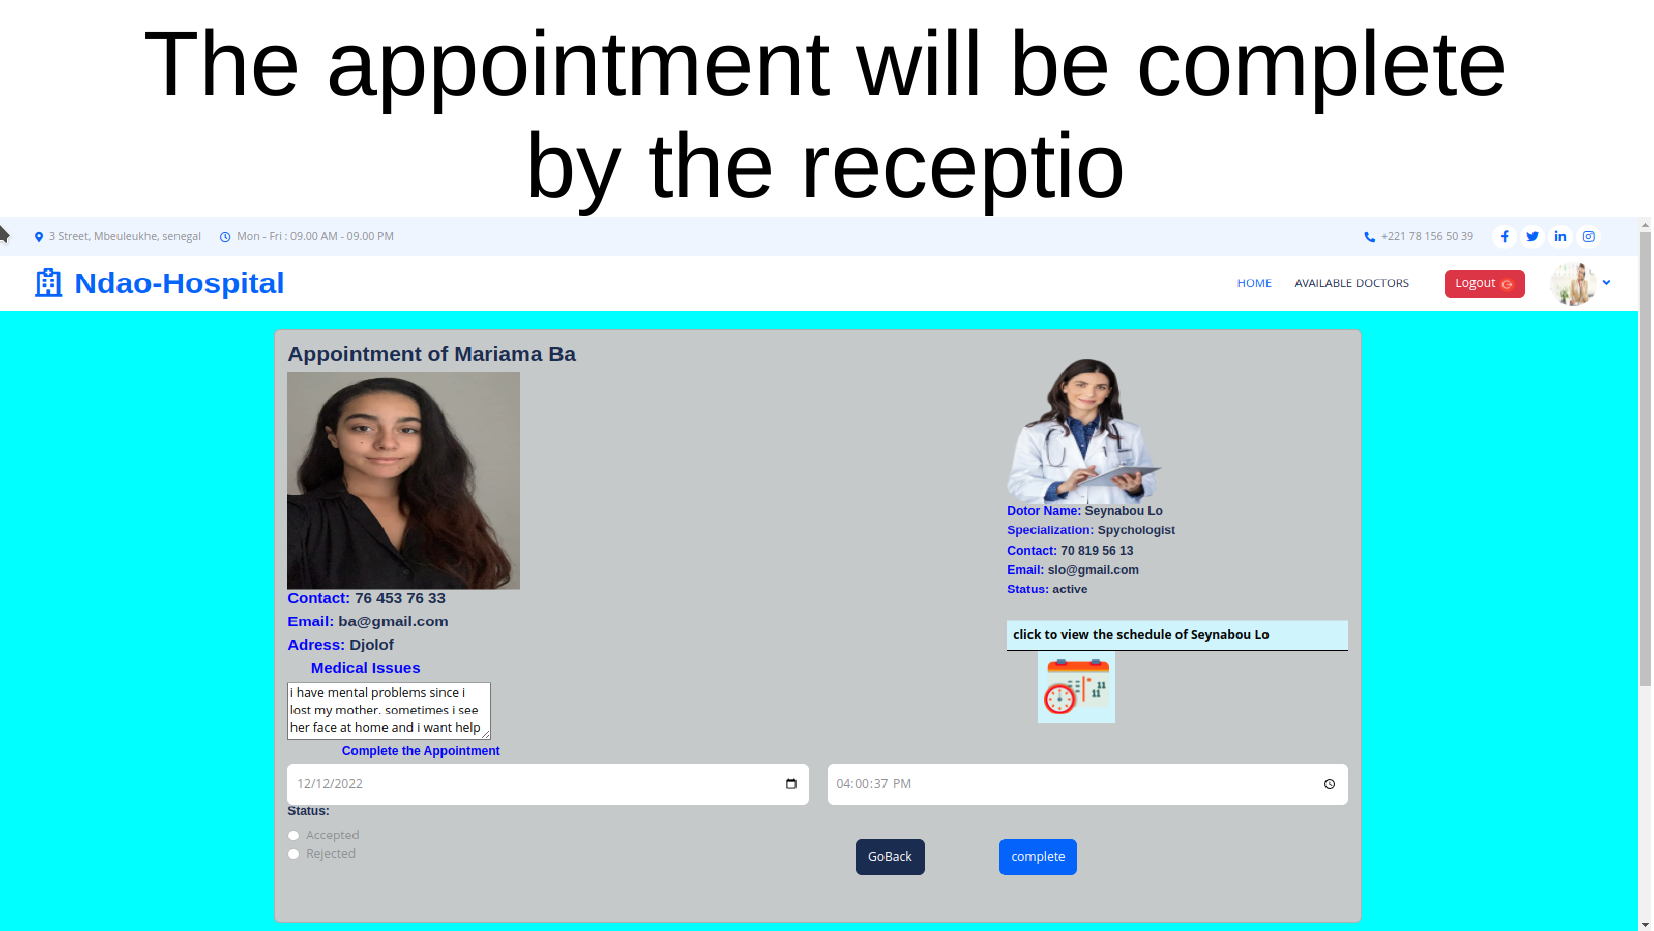

# The appointment will be complete by the receptio